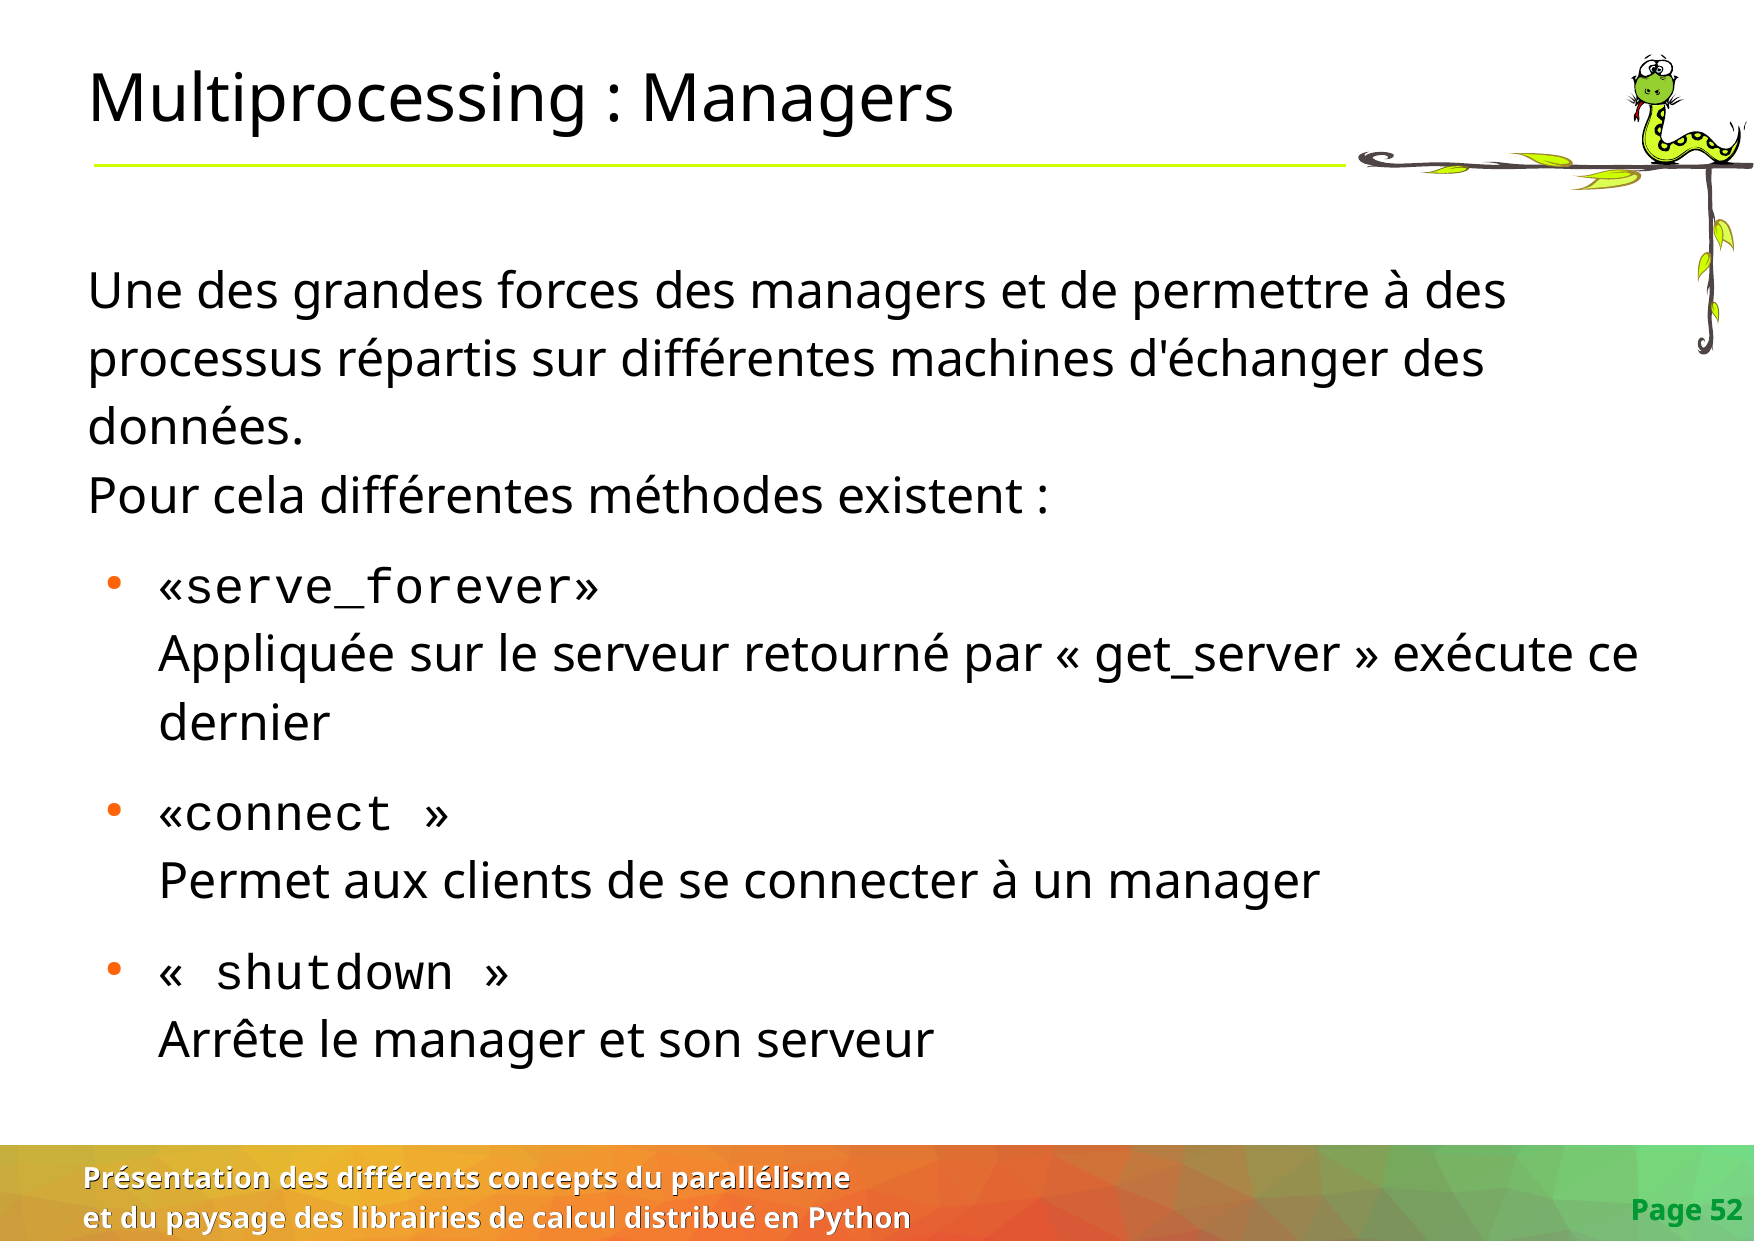

# Multiprocessing : Managers
Une des grandes forces des managers et de permettre à des processus répartis sur différentes machines d'échanger des données.
Pour cela différentes méthodes existent :
«serve_forever»
Appliquée sur le serveur retourné par « get_server » exécute ce dernier
«connect »
Permet aux clients de se connecter à un manager
« shutdown »
Arrête le manager et son serveur
52